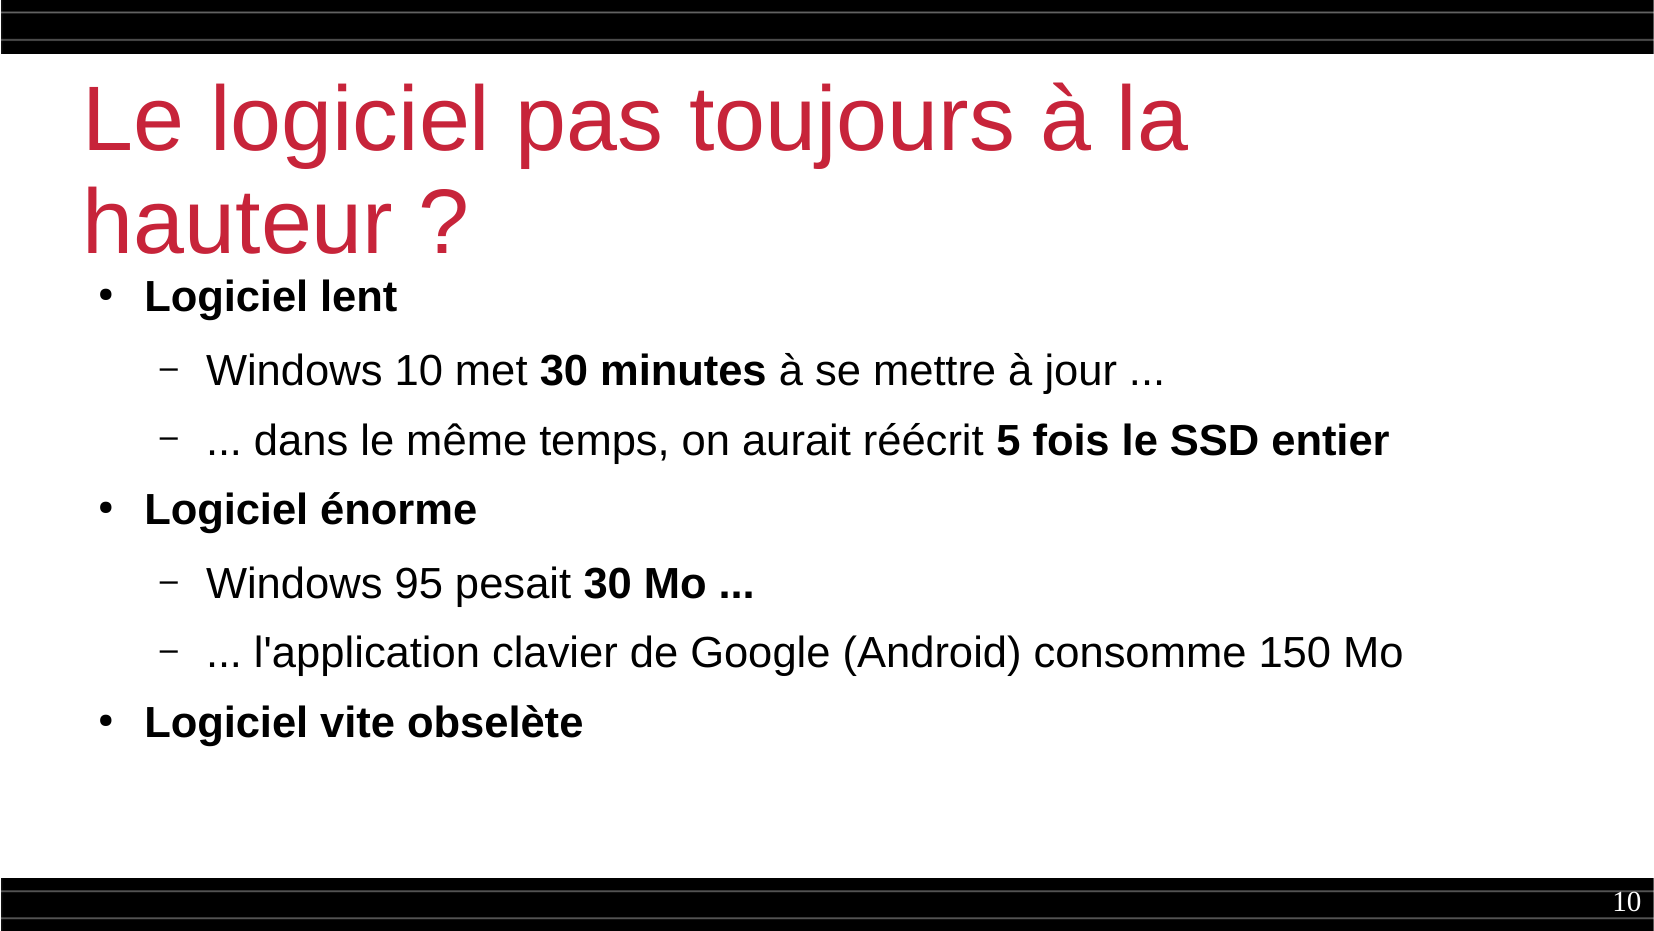

# Le logiciel pas toujours à la hauteur ?
Logiciel lent
Windows 10 met 30 minutes à se mettre à jour ...
... dans le même temps, on aurait réécrit 5 fois le SSD entier
Logiciel énorme
Windows 95 pesait 30 Mo ...
... l'application clavier de Google (Android) consomme 150 Mo
Logiciel vite obselète